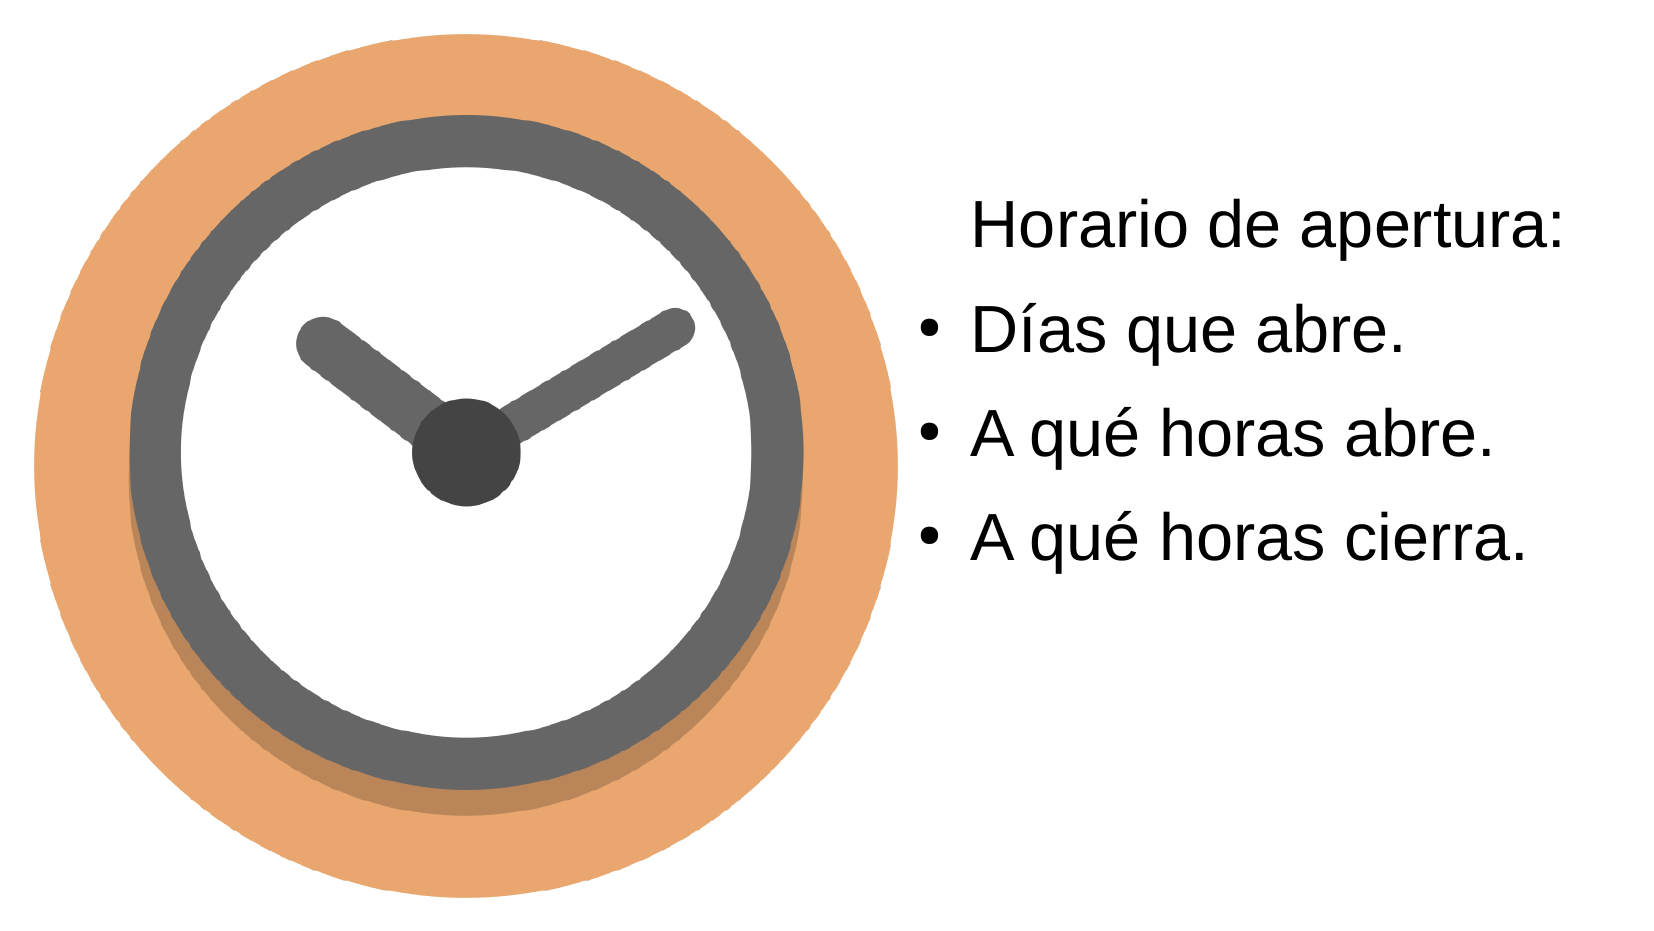

# Horario de apertura:
Días que abre.
A qué horas abre.
A qué horas cierra.